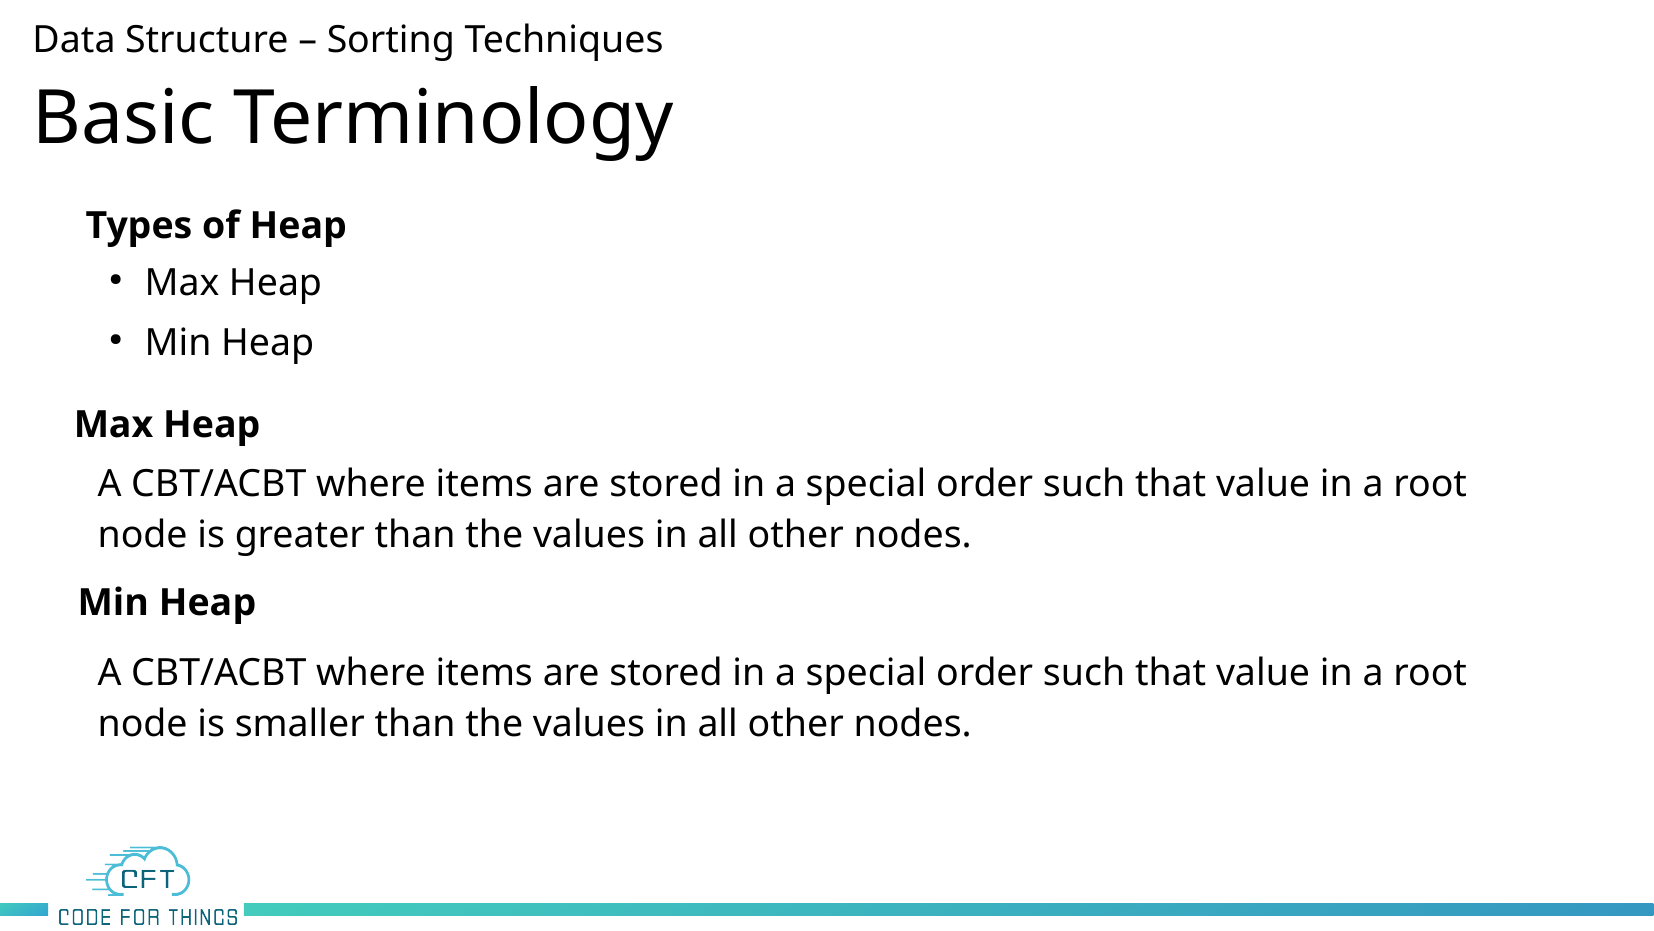

# Data Structure – Sorting Techniques Basic Terminology
Types of Heap
Max Heap
Min Heap
Max Heap
A CBT/ACBT where items are stored in a special order such that value in a root node is greater than the values in all other nodes.
 Min Heap
A CBT/ACBT where items are stored in a special order such that value in a root node is smaller than the values in all other nodes.